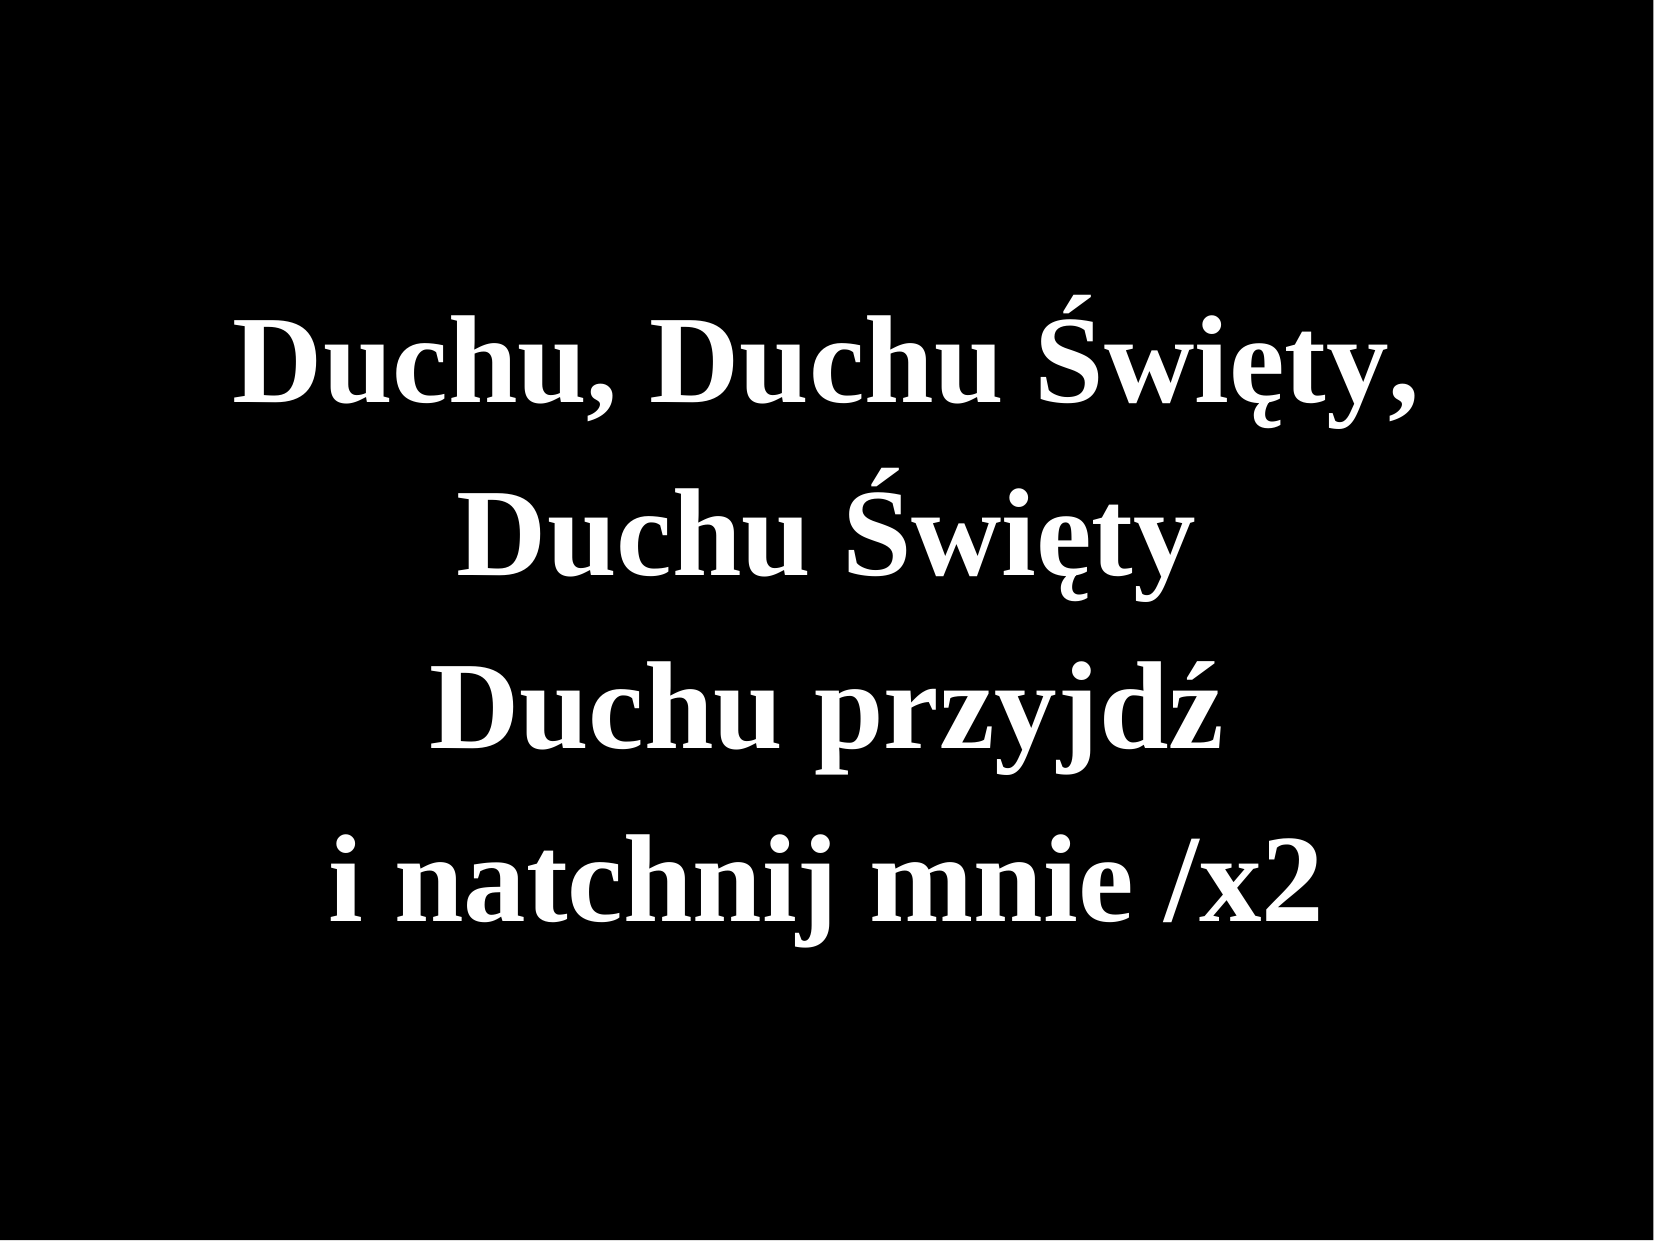

# Duchu, Duchu Święty, ppp Duchu Święty ppp Duchu przyjdź ppp i natchnij mnie /x2